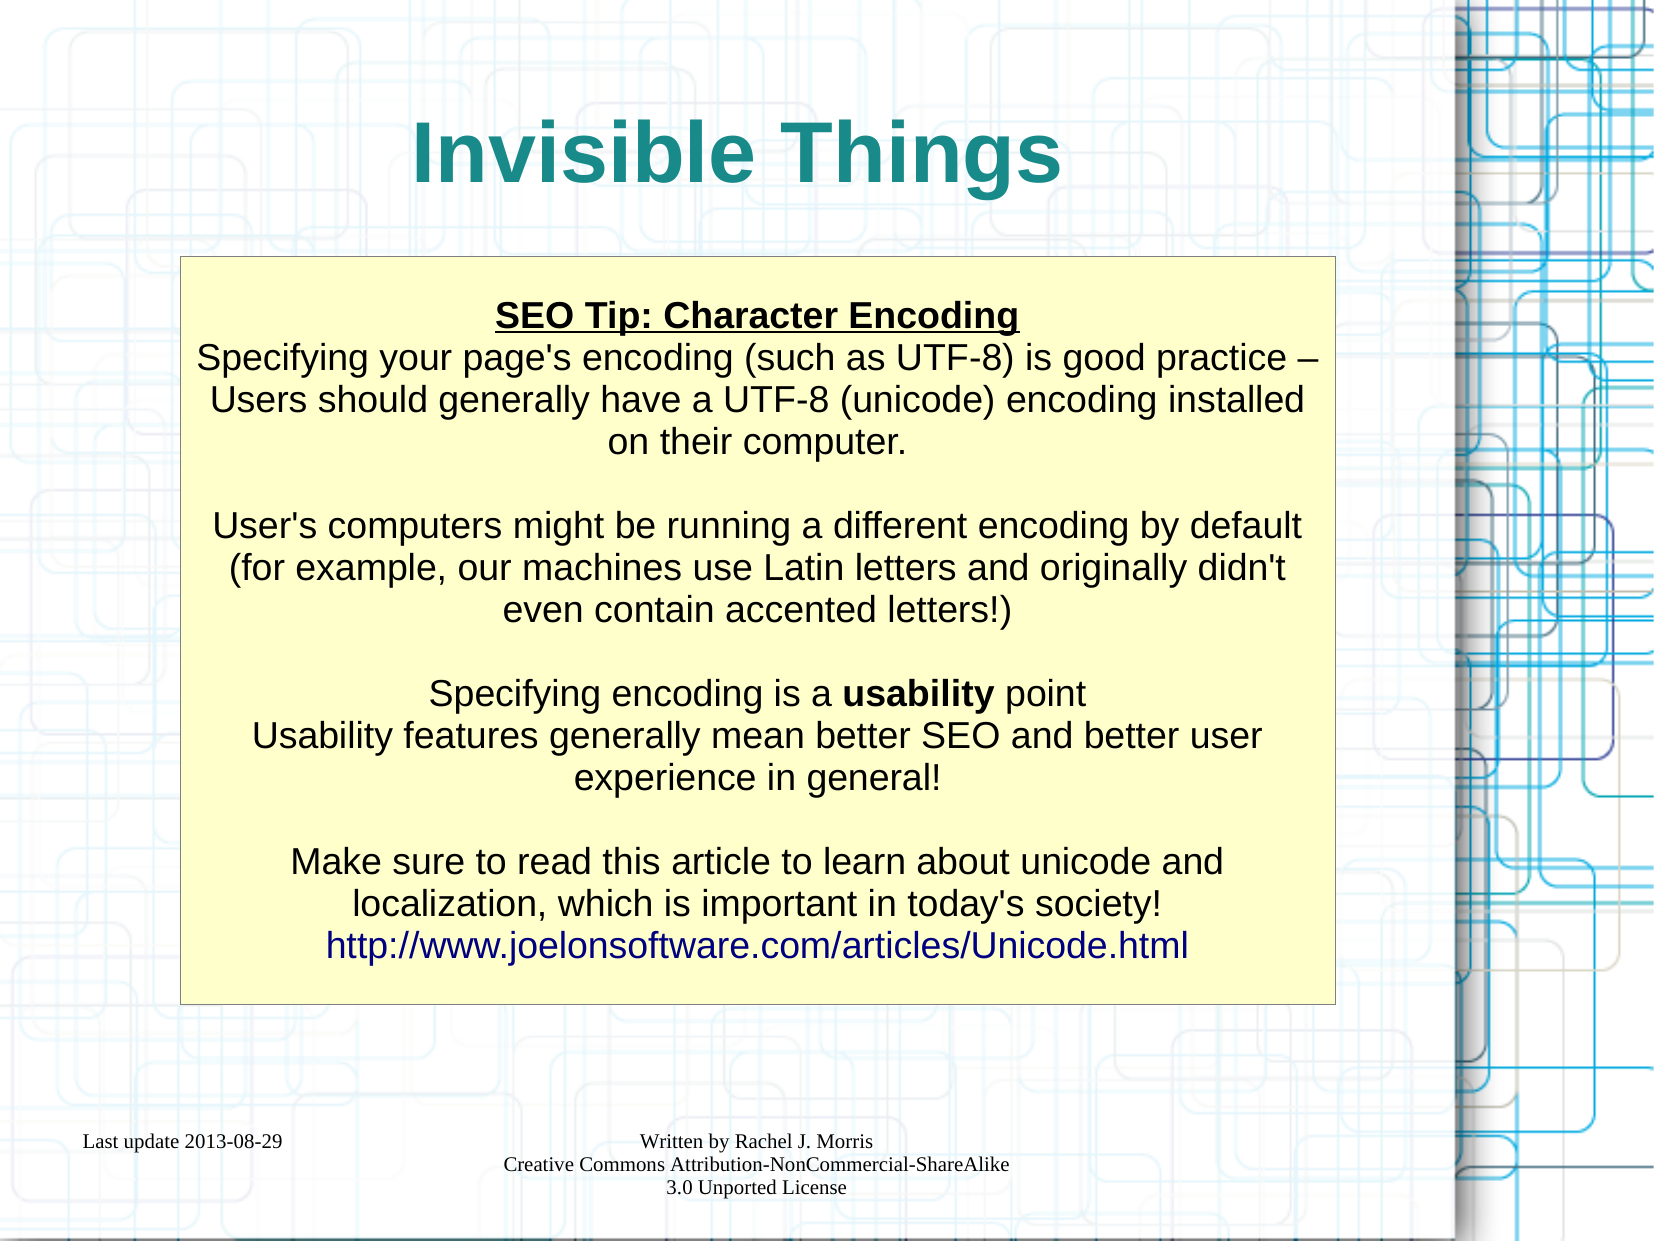

# Invisible Things
SEO Tip: Character Encoding
Specifying your page's encoding (such as UTF-8) is good practice – Users should generally have a UTF-8 (unicode) encoding installed on their computer.
User's computers might be running a different encoding by default (for example, our machines use Latin letters and originally didn't even contain accented letters!)
Specifying encoding is a usability point
Usability features generally mean better SEO and better user experience in general!
Make sure to read this article to learn about unicode and localization, which is important in today's society!
http://www.joelonsoftware.com/articles/Unicode.html